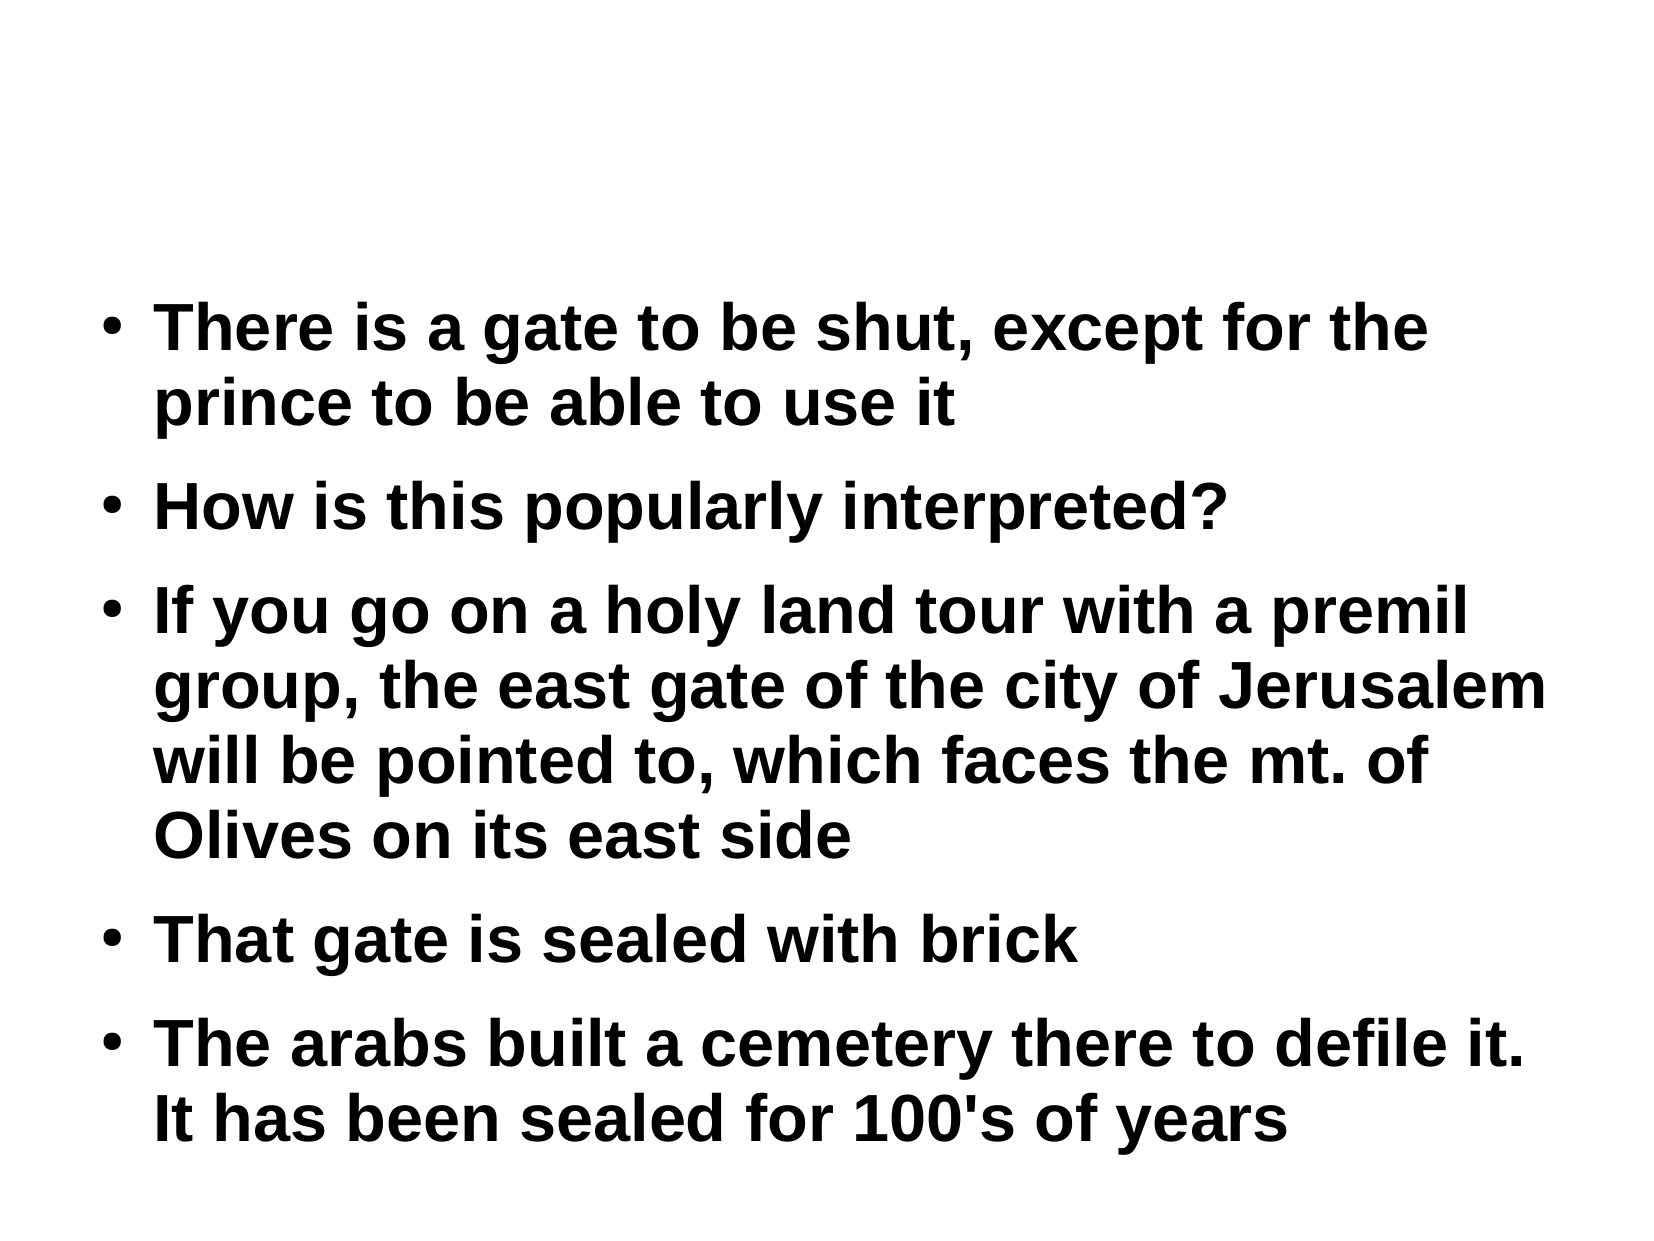

#
There is a gate to be shut, except for the prince to be able to use it
How is this popularly interpreted?
If you go on a holy land tour with a premil group, the east gate of the city of Jerusalem will be pointed to, which faces the mt. of Olives on its east side
That gate is sealed with brick
The arabs built a cemetery there to defile it.
It has been sealed for 100's of years